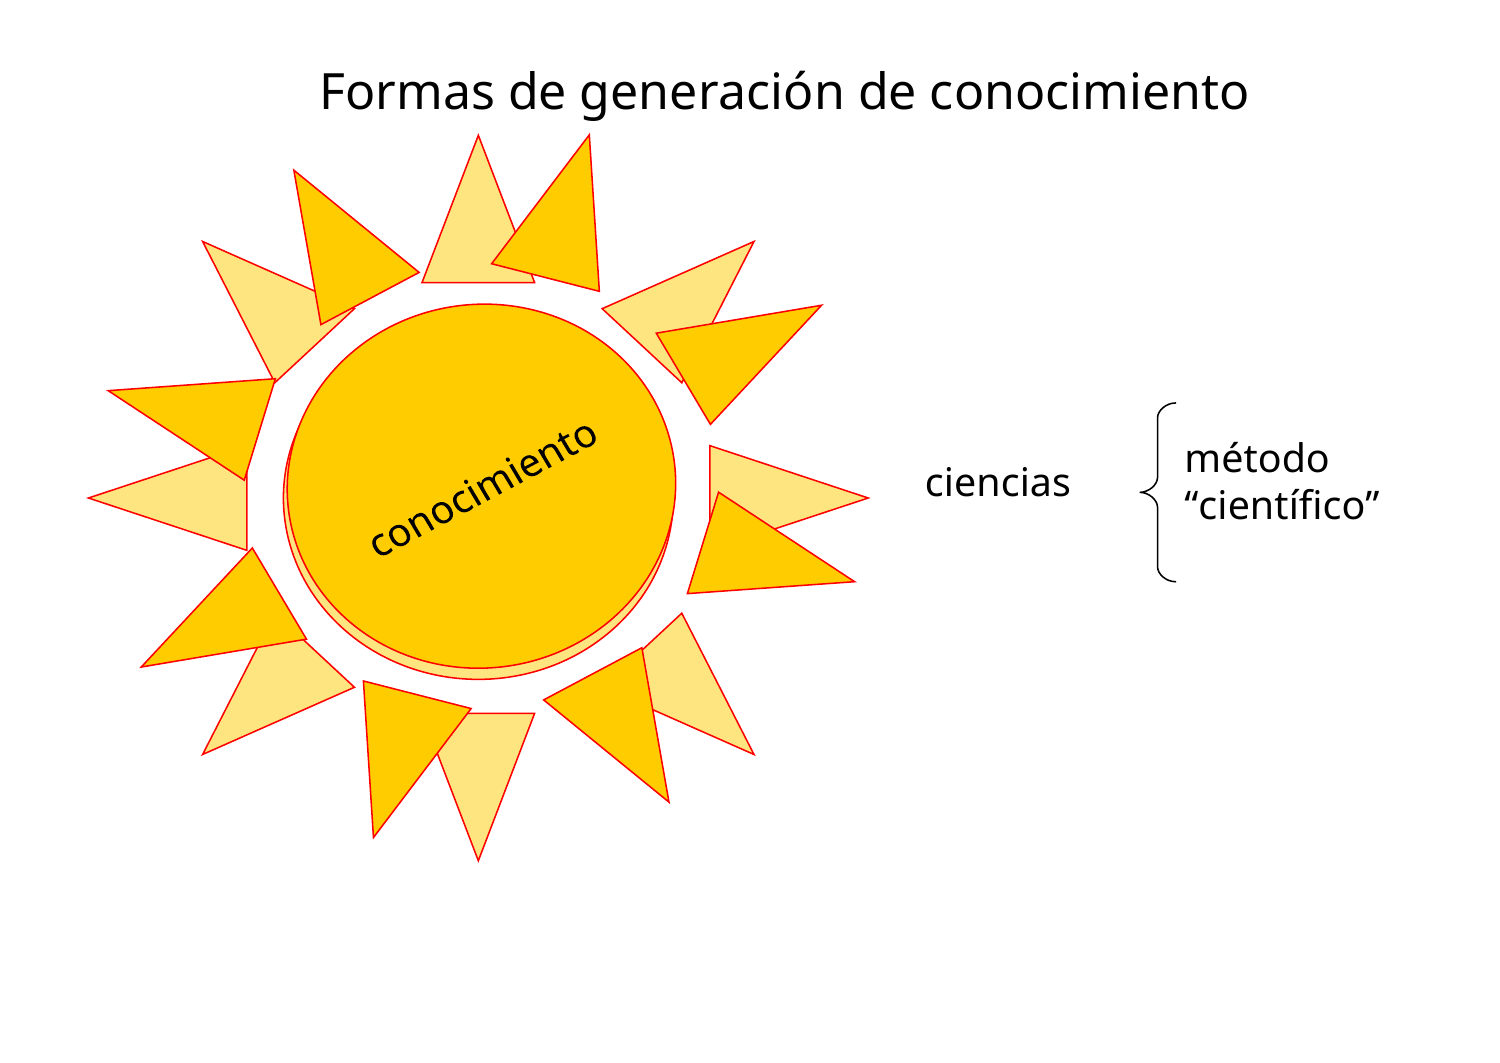

Formas de generación de conocimiento
conocimiento
método “científico”
ciencias